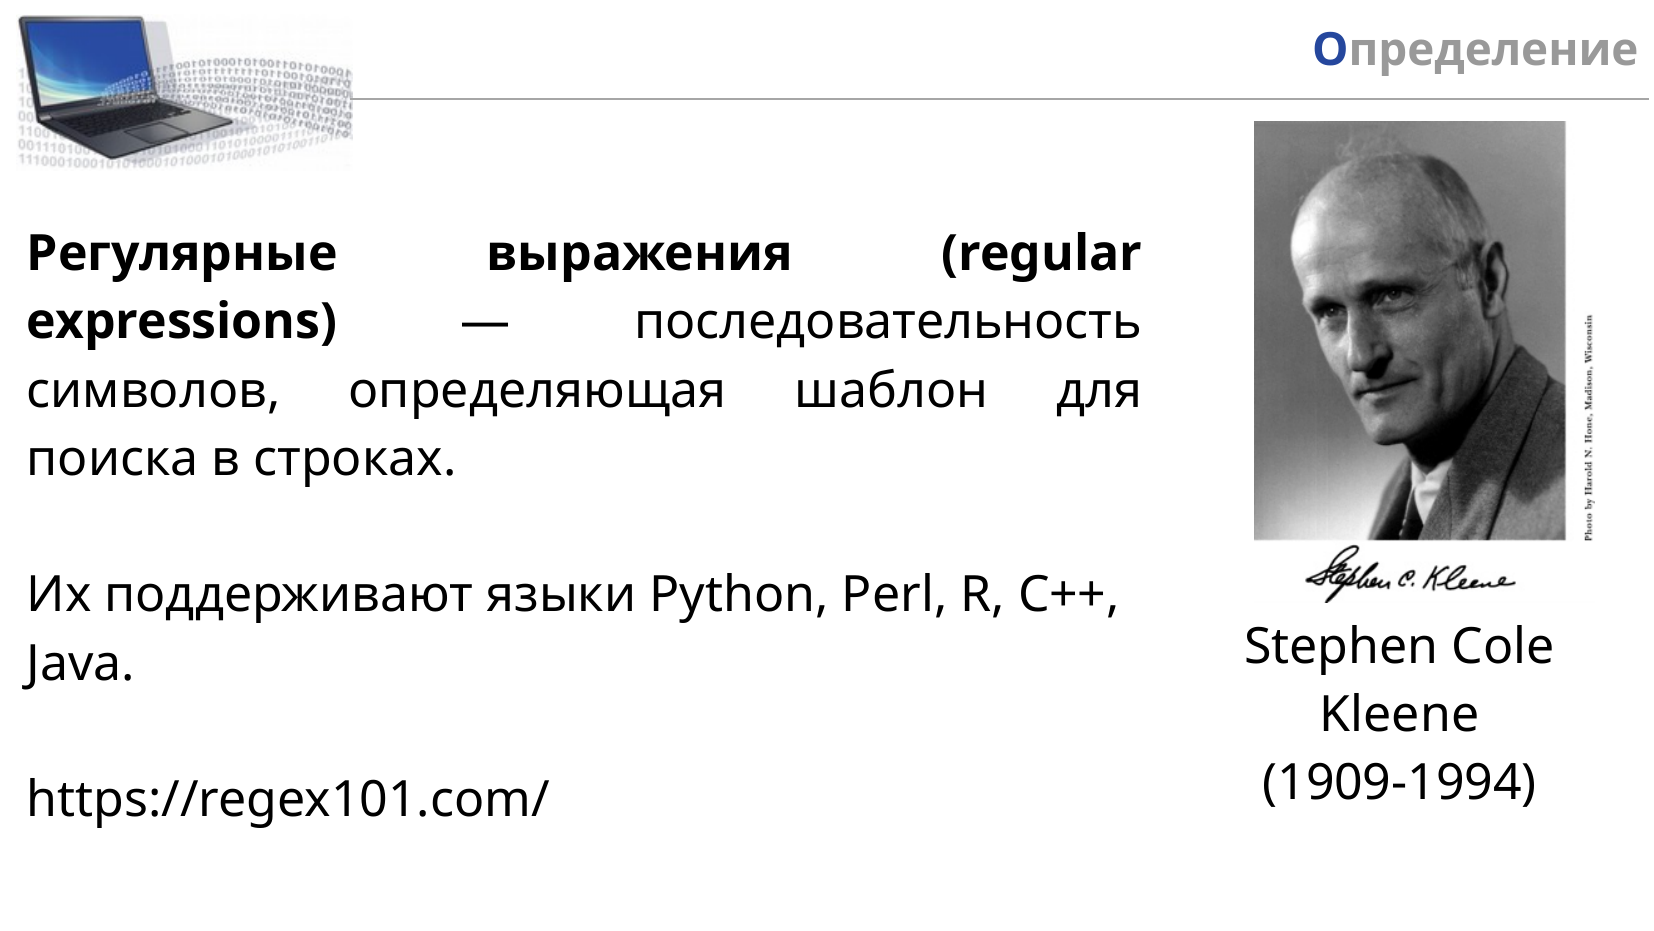

# Определение
Регулярные выражения (regular expressions) — последовательность символов, определяющая шаблон для поиска в строках.
Их поддерживают языки Python, Perl, R, C++, Java.
https://regex101.com/
Stephen Cole Kleene
(1909-1994)